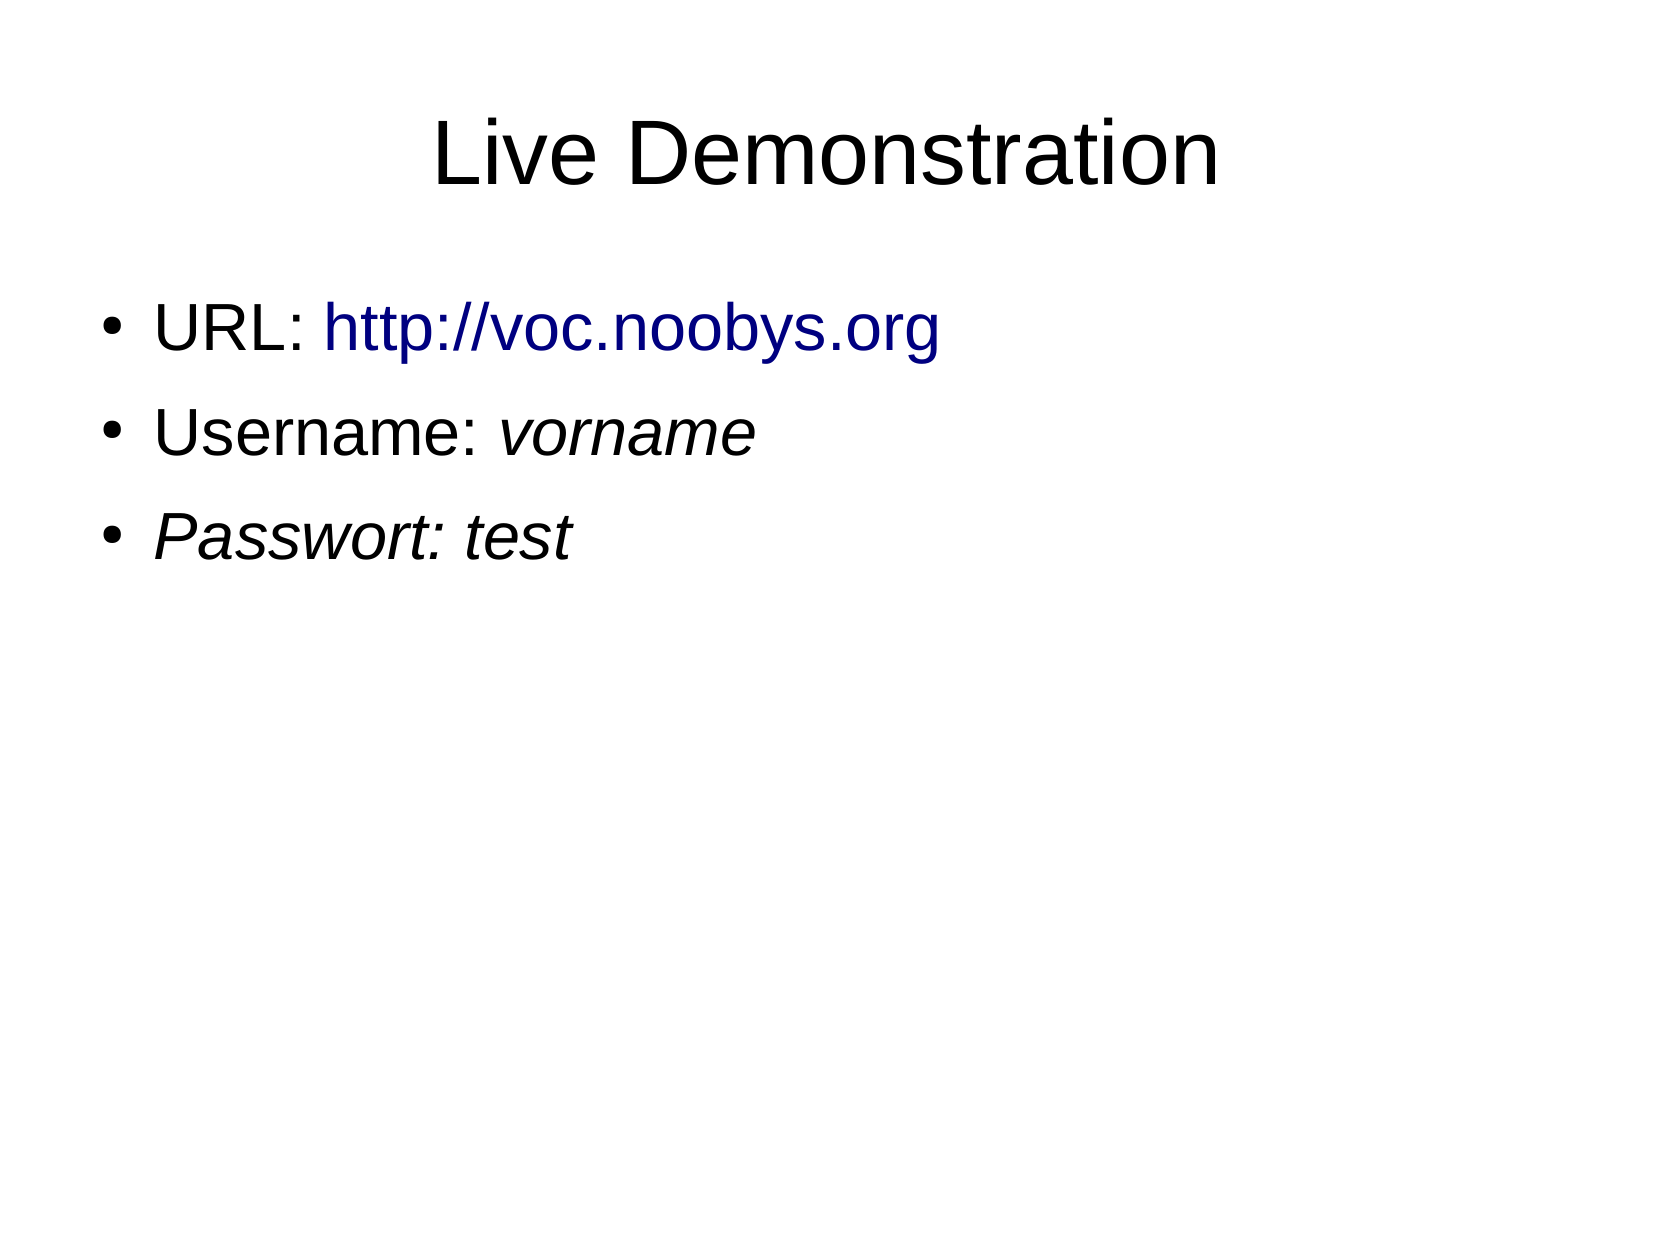

# Live Demonstration
URL: http://voc.noobys.org
Username: vorname
Passwort: test